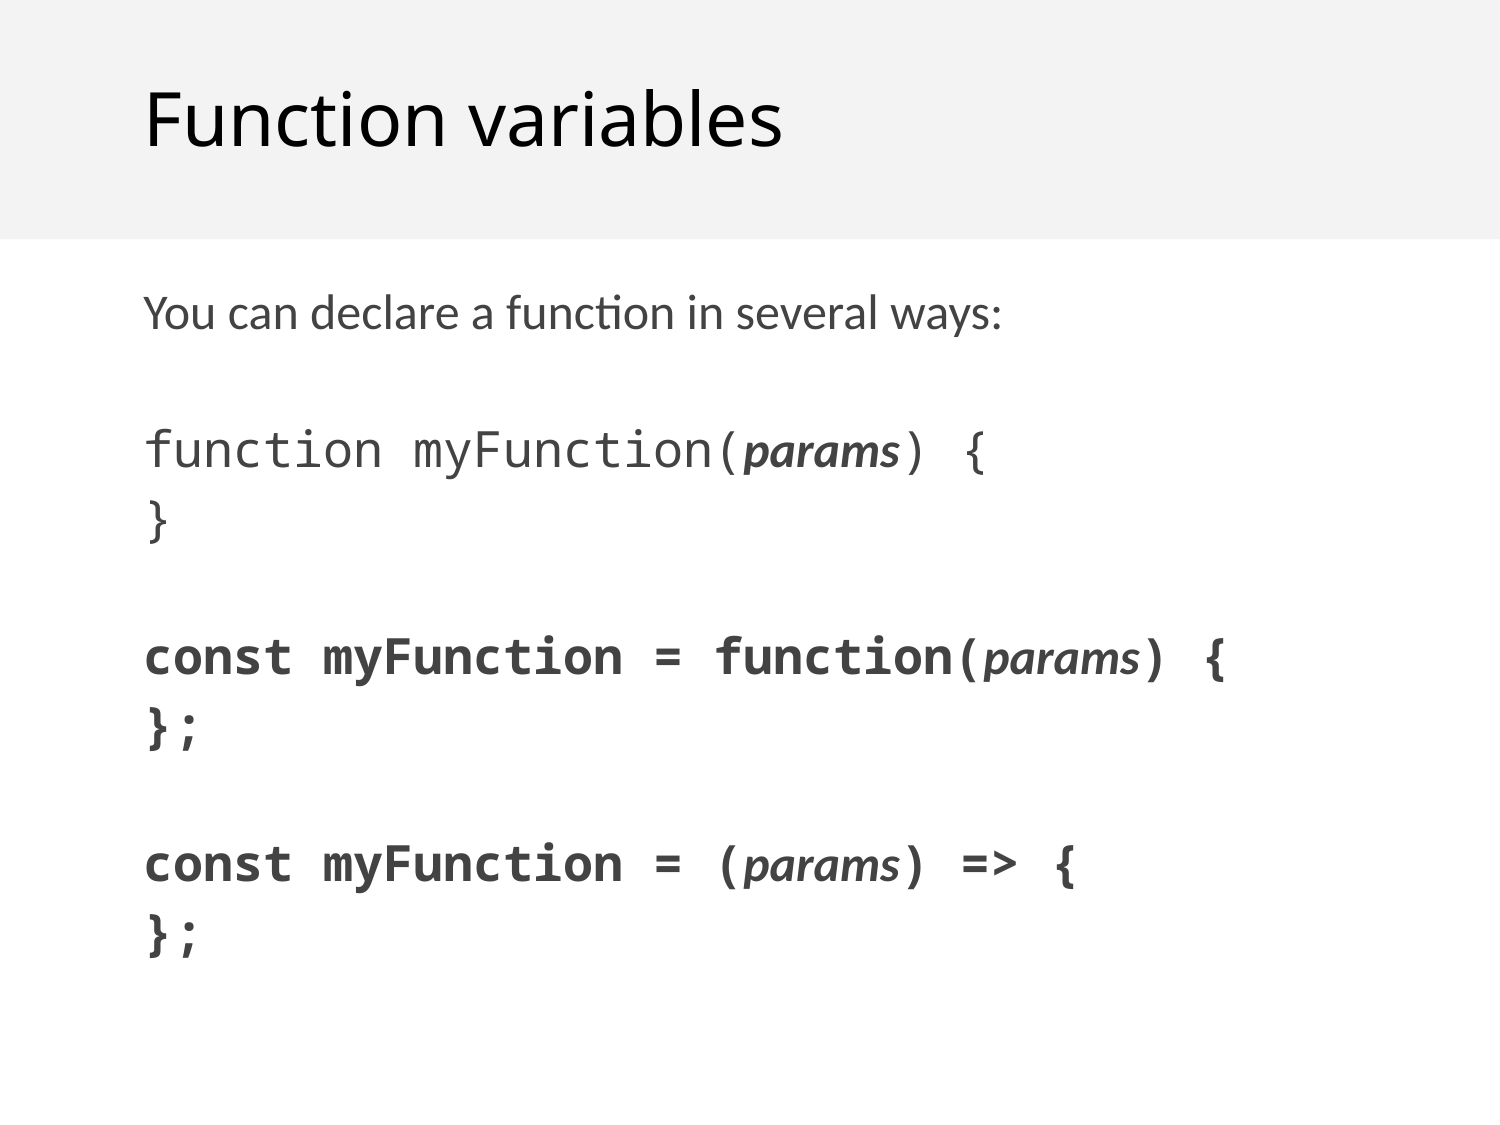

# Function variables
You can declare a function in several ways:
function myFunction(params) {
}
const myFunction = function(params) {
};
const myFunction = (params) => {
};